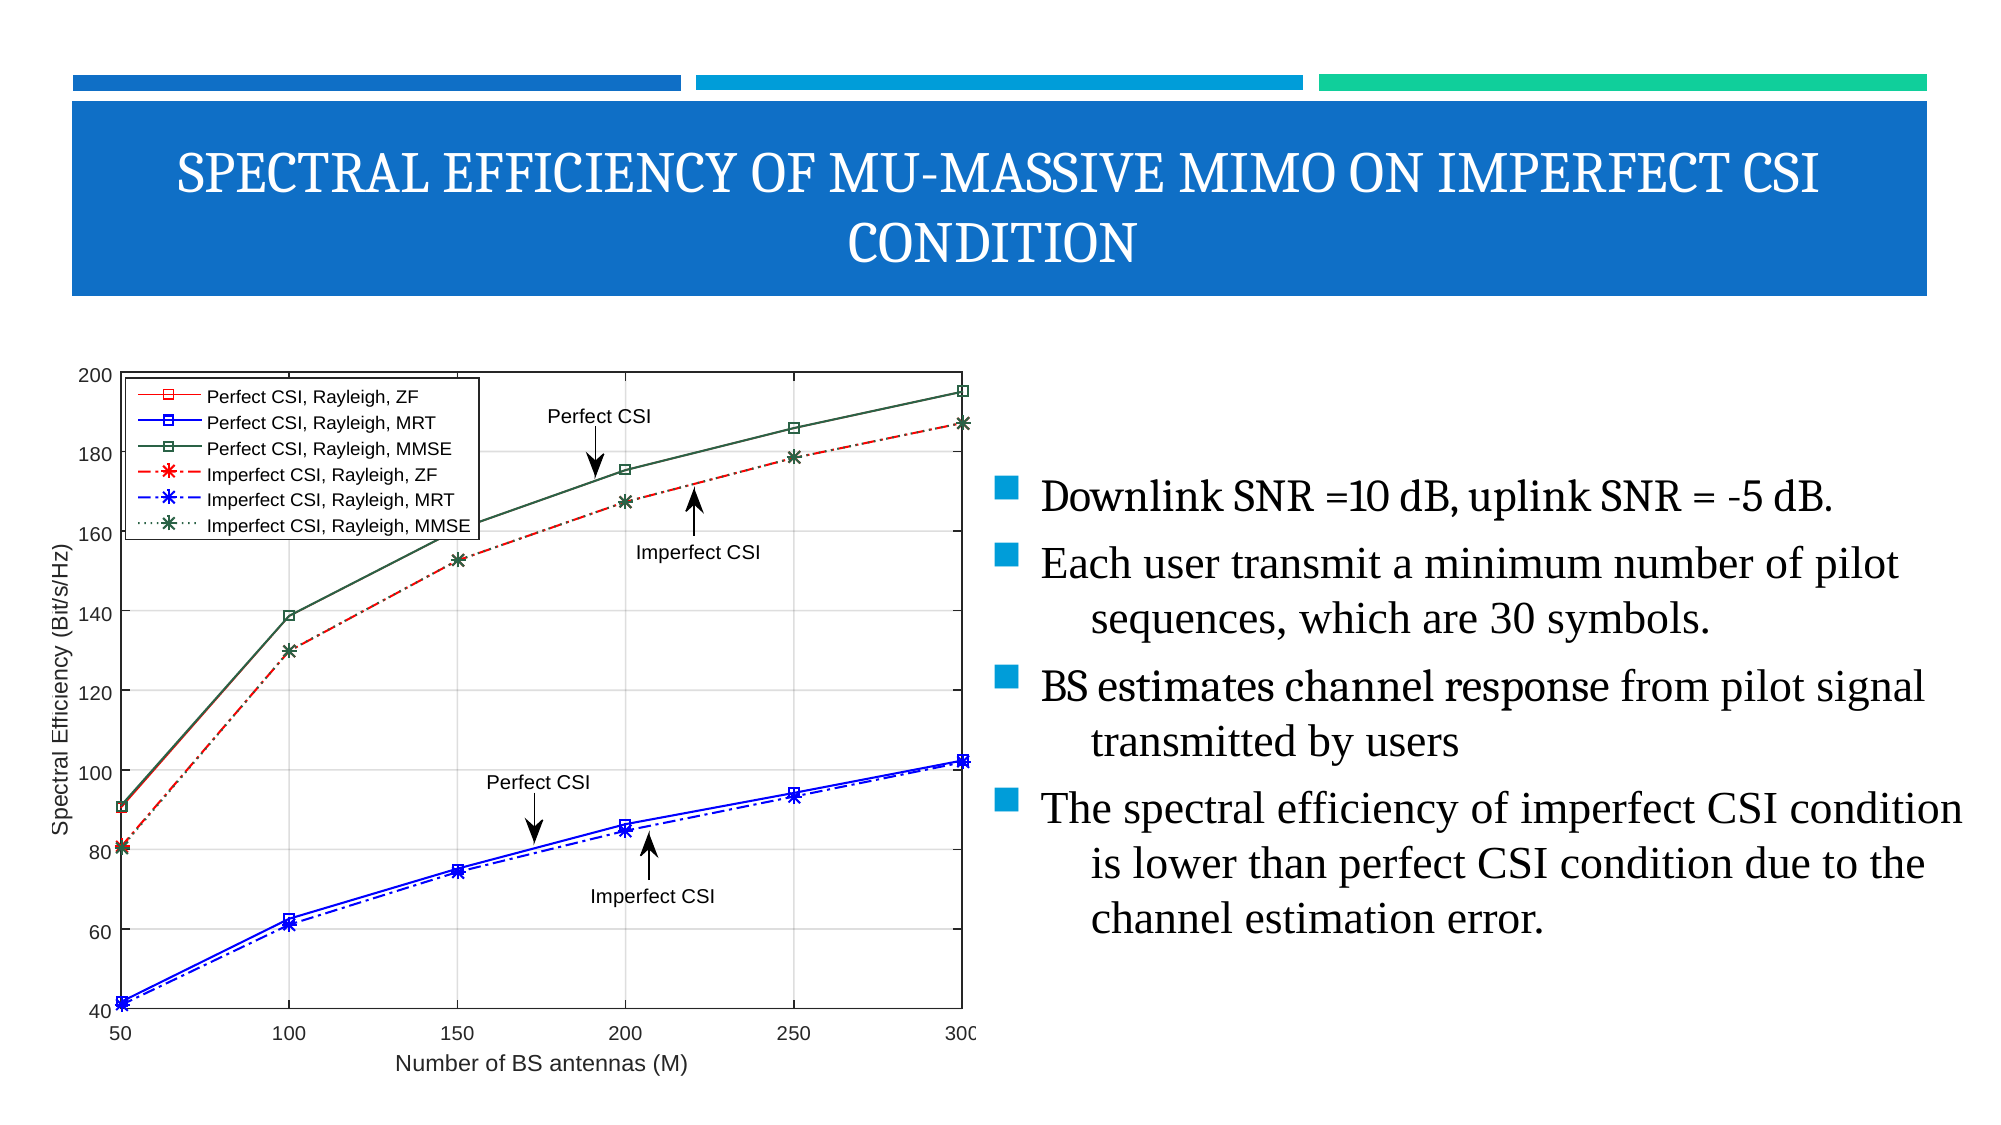

# SPECTRAL EFFICIENCY OF MU-MASSIVE MIMO ON imPERFECT CSI CONDITION
Downlink SNR =10 dB, uplink SNR = -5 dB.
Each user transmit a minimum number of pilot sequences, which are 30 symbols.
BS estimates channel response from pilot signal transmitted by users
The spectral efficiency of imperfect CSI condition is lower than perfect CSI condition due to the channel estimation error.